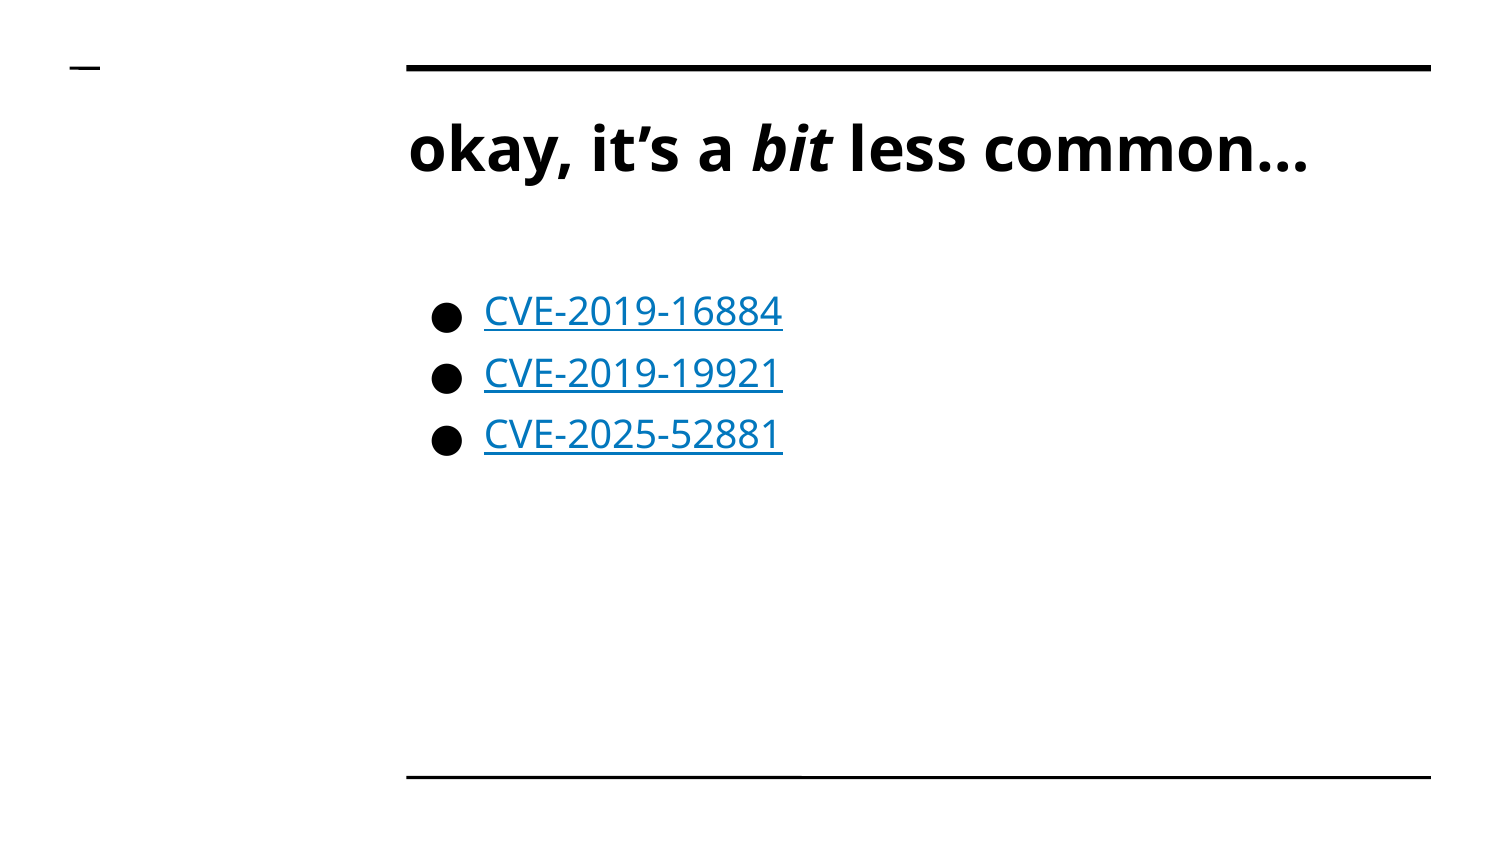

# okay, it’s a bit less common…
CVE-2019-16884
CVE-2019-19921
CVE-2025-52881